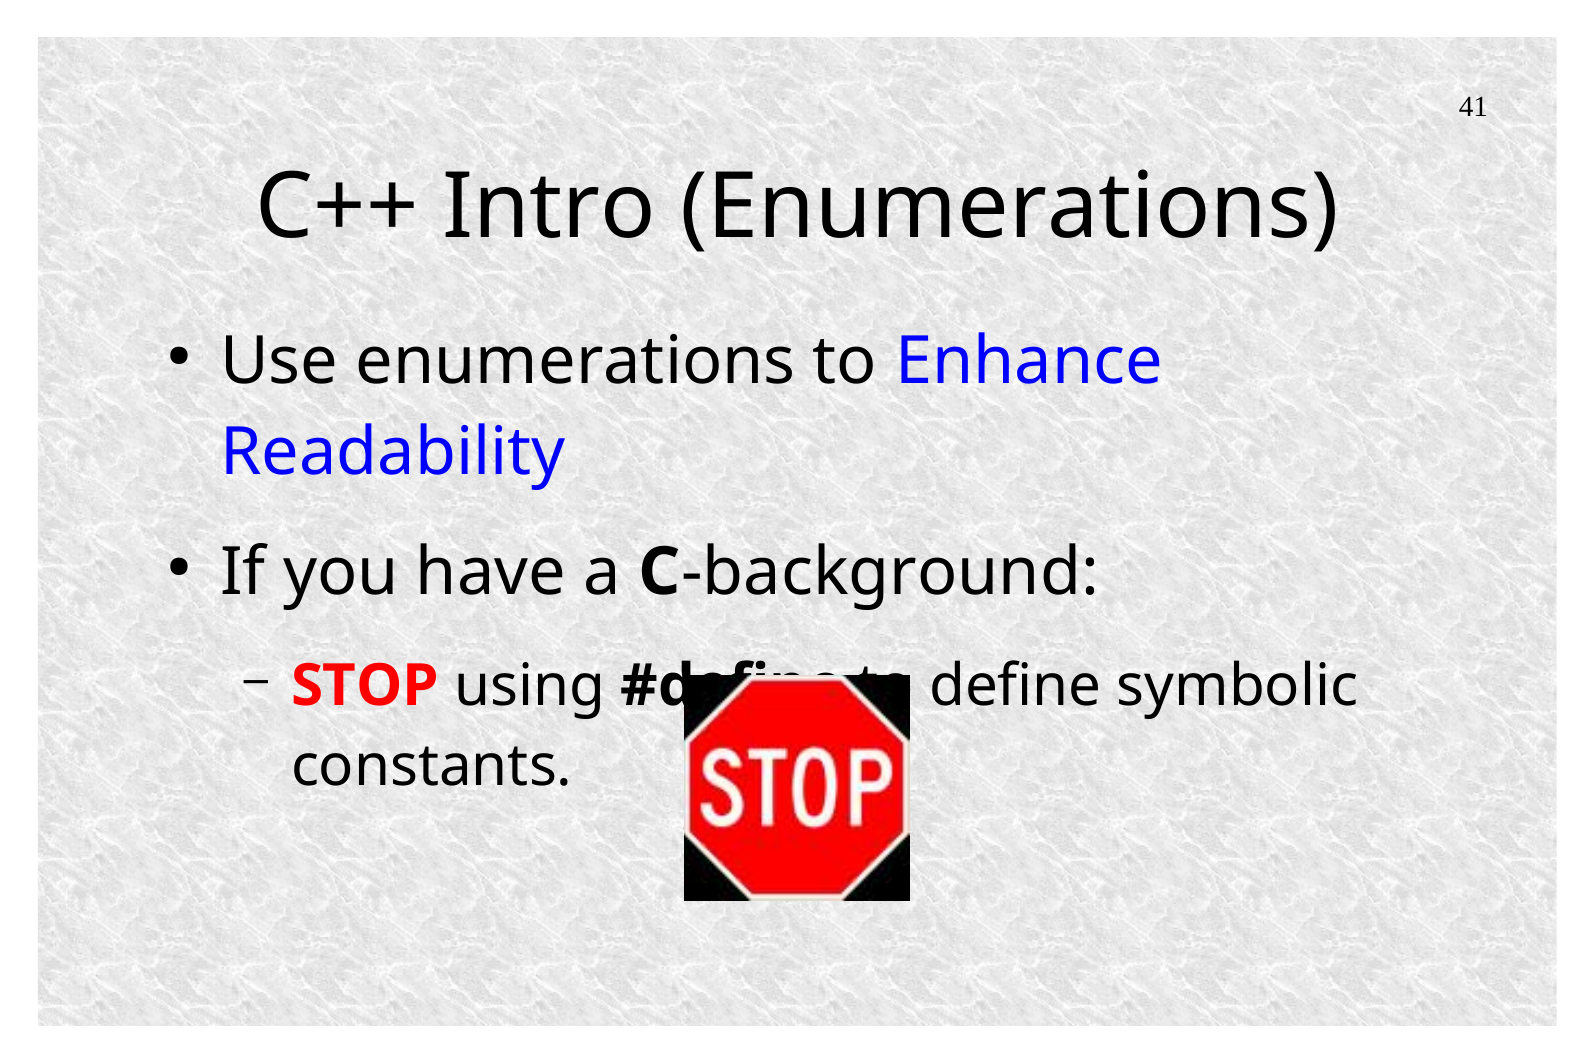

41
# C++ Intro (Enumerations)
Use enumerations to Enhance Readability
If you have a C-background:
STOP using #define to define symbolic constants.